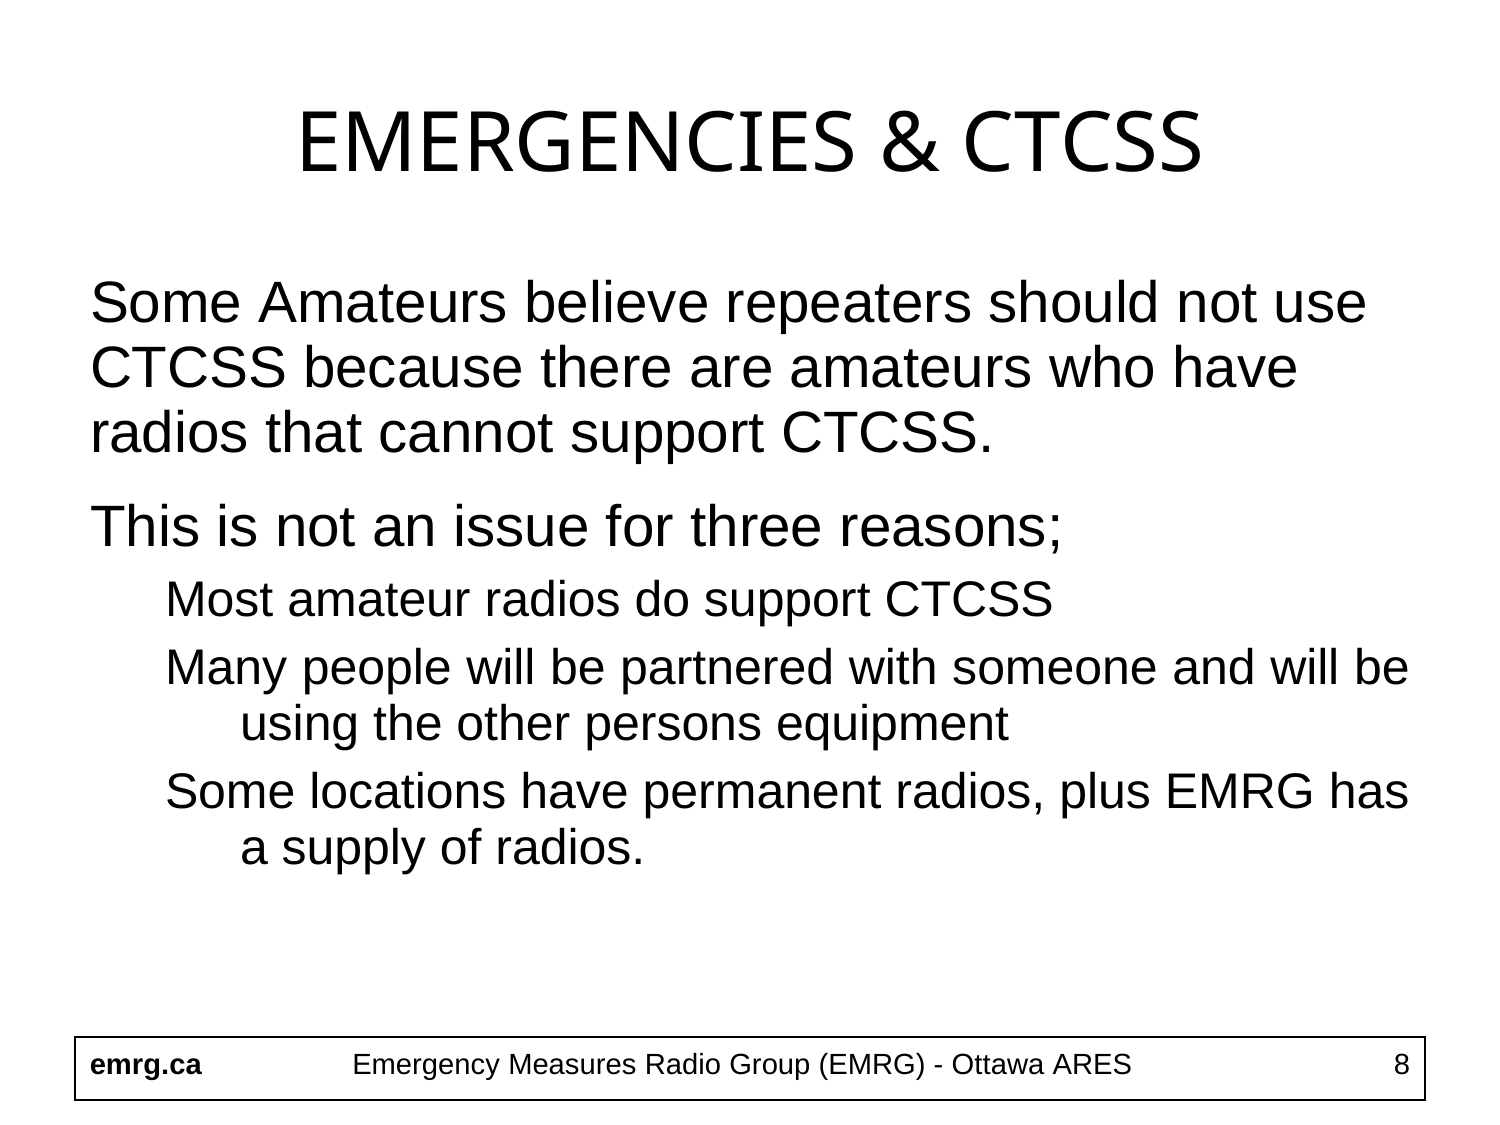

# EMERGENCIES & CTCSS
Some Amateurs believe repeaters should not use CTCSS because there are amateurs who have radios that cannot support CTCSS.
This is not an issue for three reasons;
Most amateur radios do support CTCSS
Many people will be partnered with someone and will be using the other persons equipment
Some locations have permanent radios, plus EMRG has a supply of radios.
Emergency Measures Radio Group (EMRG) - Ottawa ARES